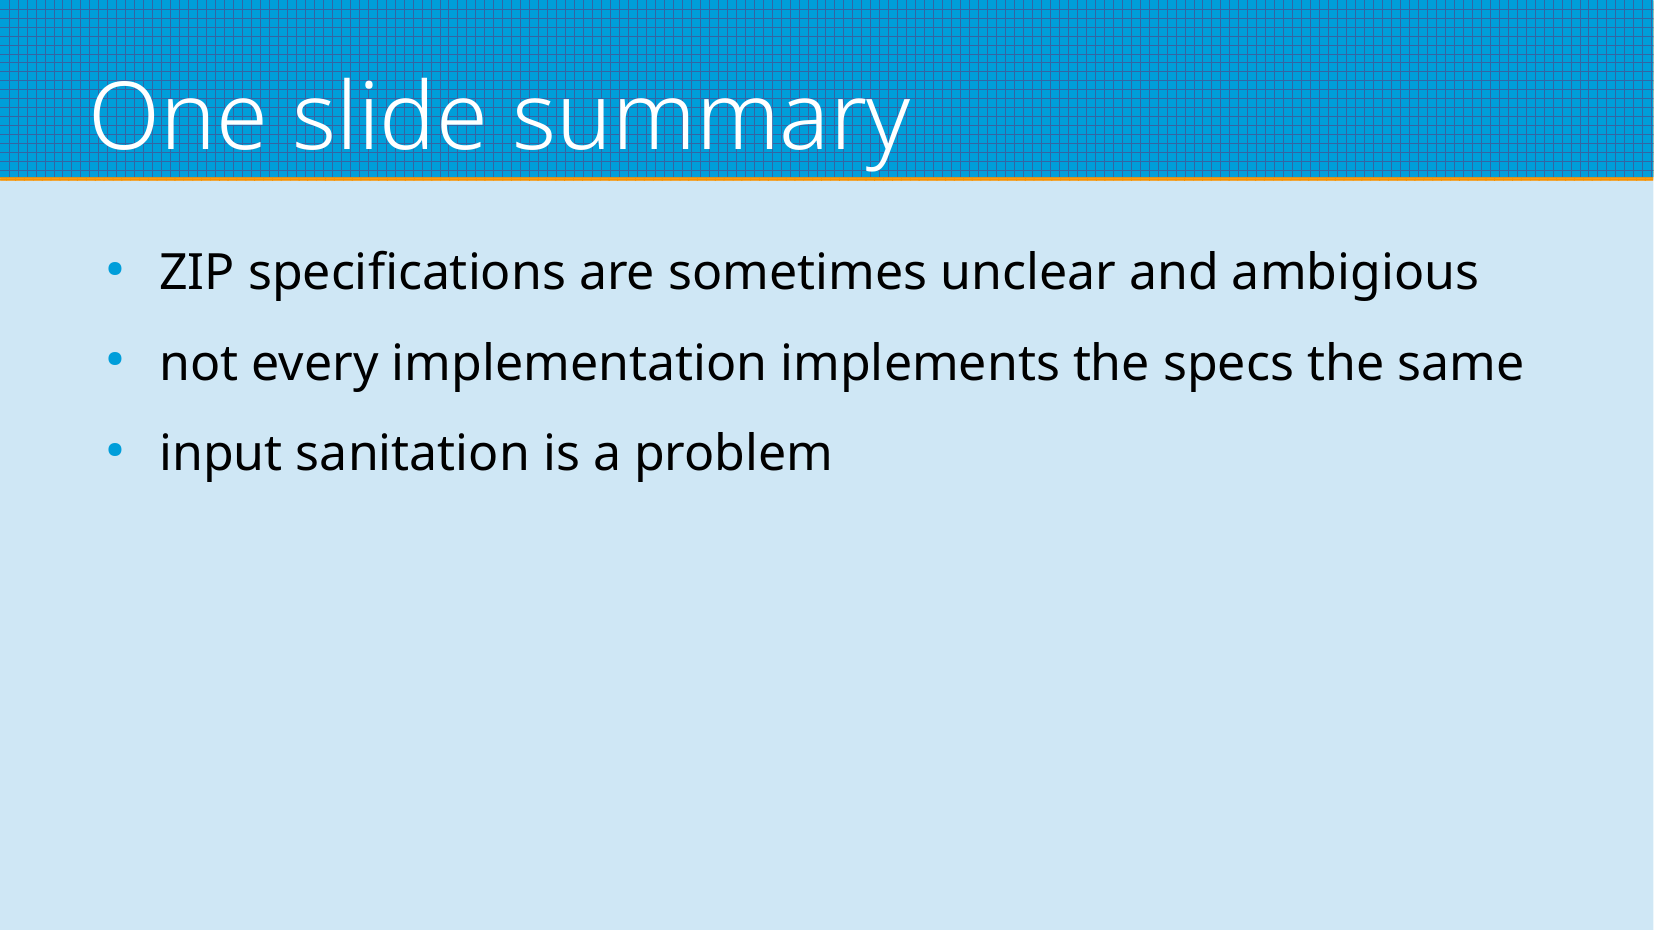

# One slide summary
ZIP specifications are sometimes unclear and ambigious
not every implementation implements the specs the same
input sanitation is a problem